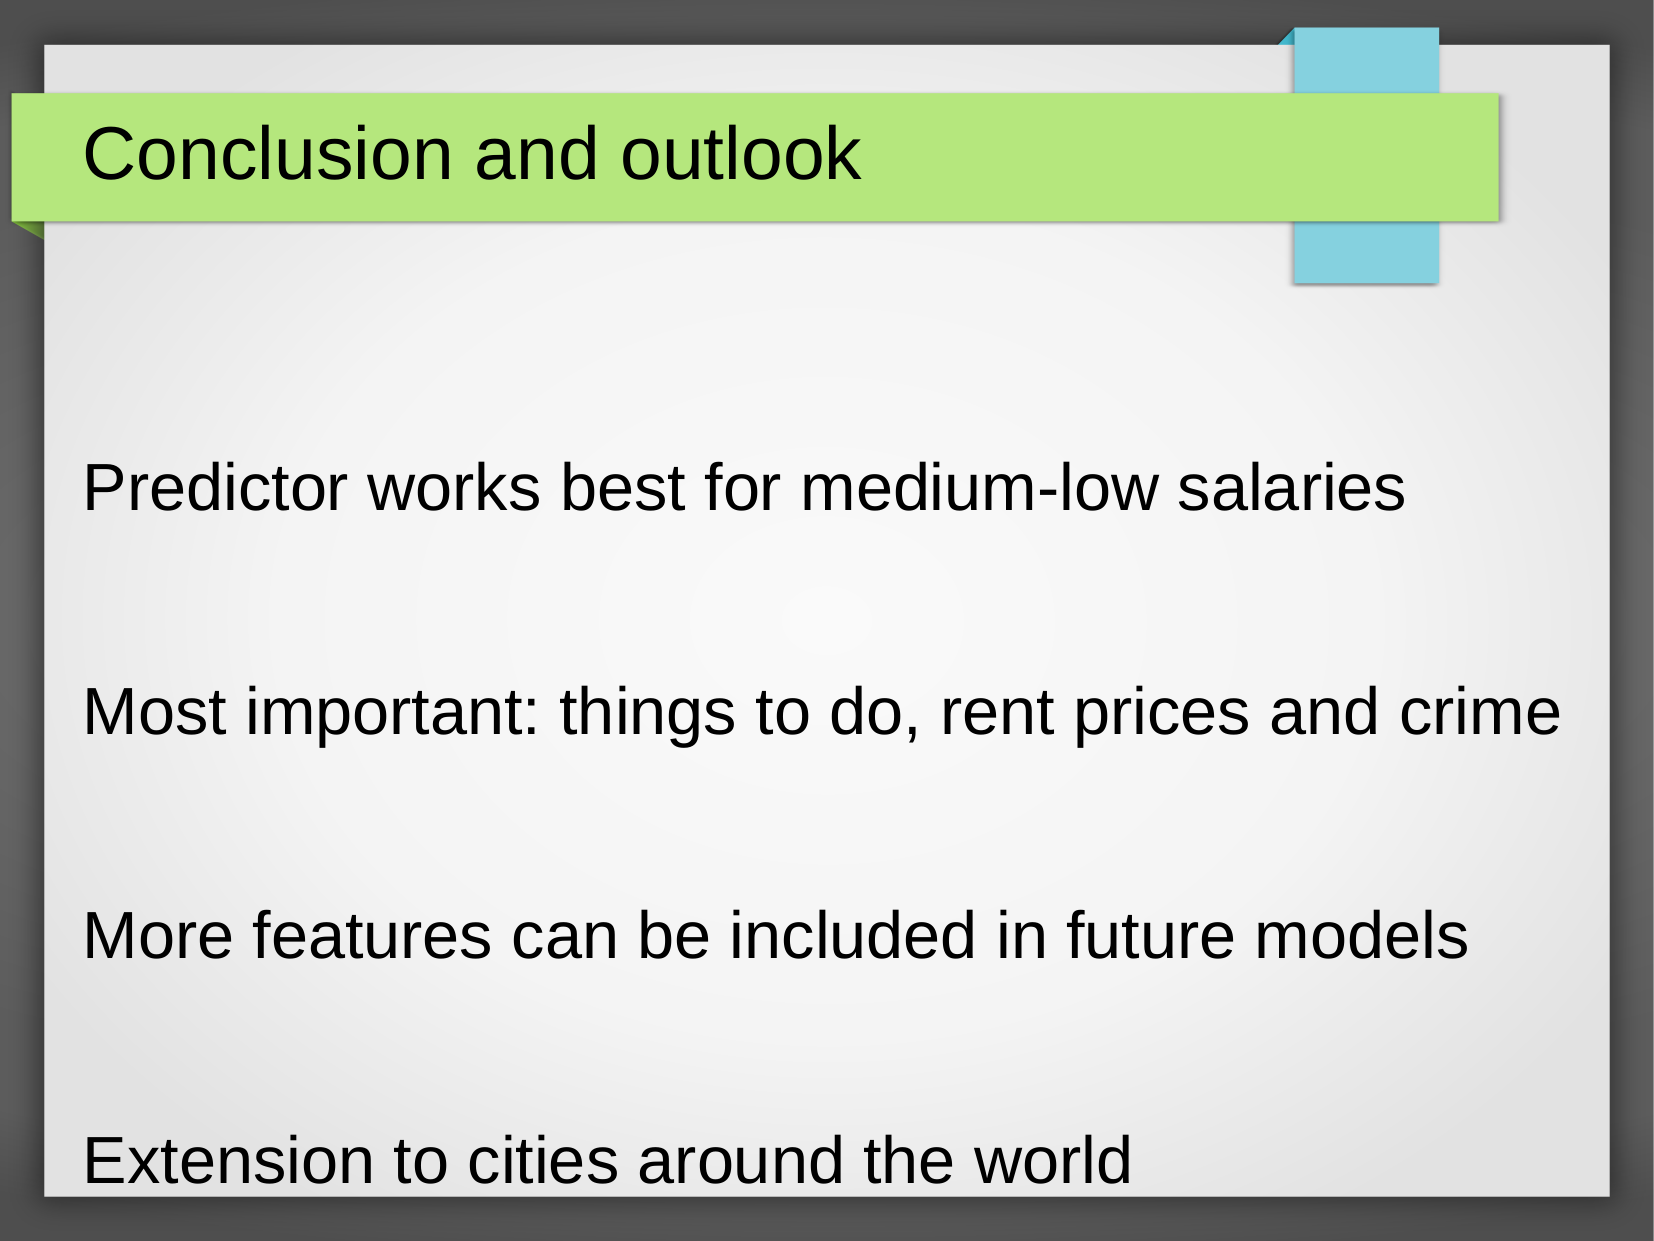

# Conclusion and outlook
Predictor works best for medium-low salaries
Most important: things to do, rent prices and crime
More features can be included in future models
Extension to cities around the world